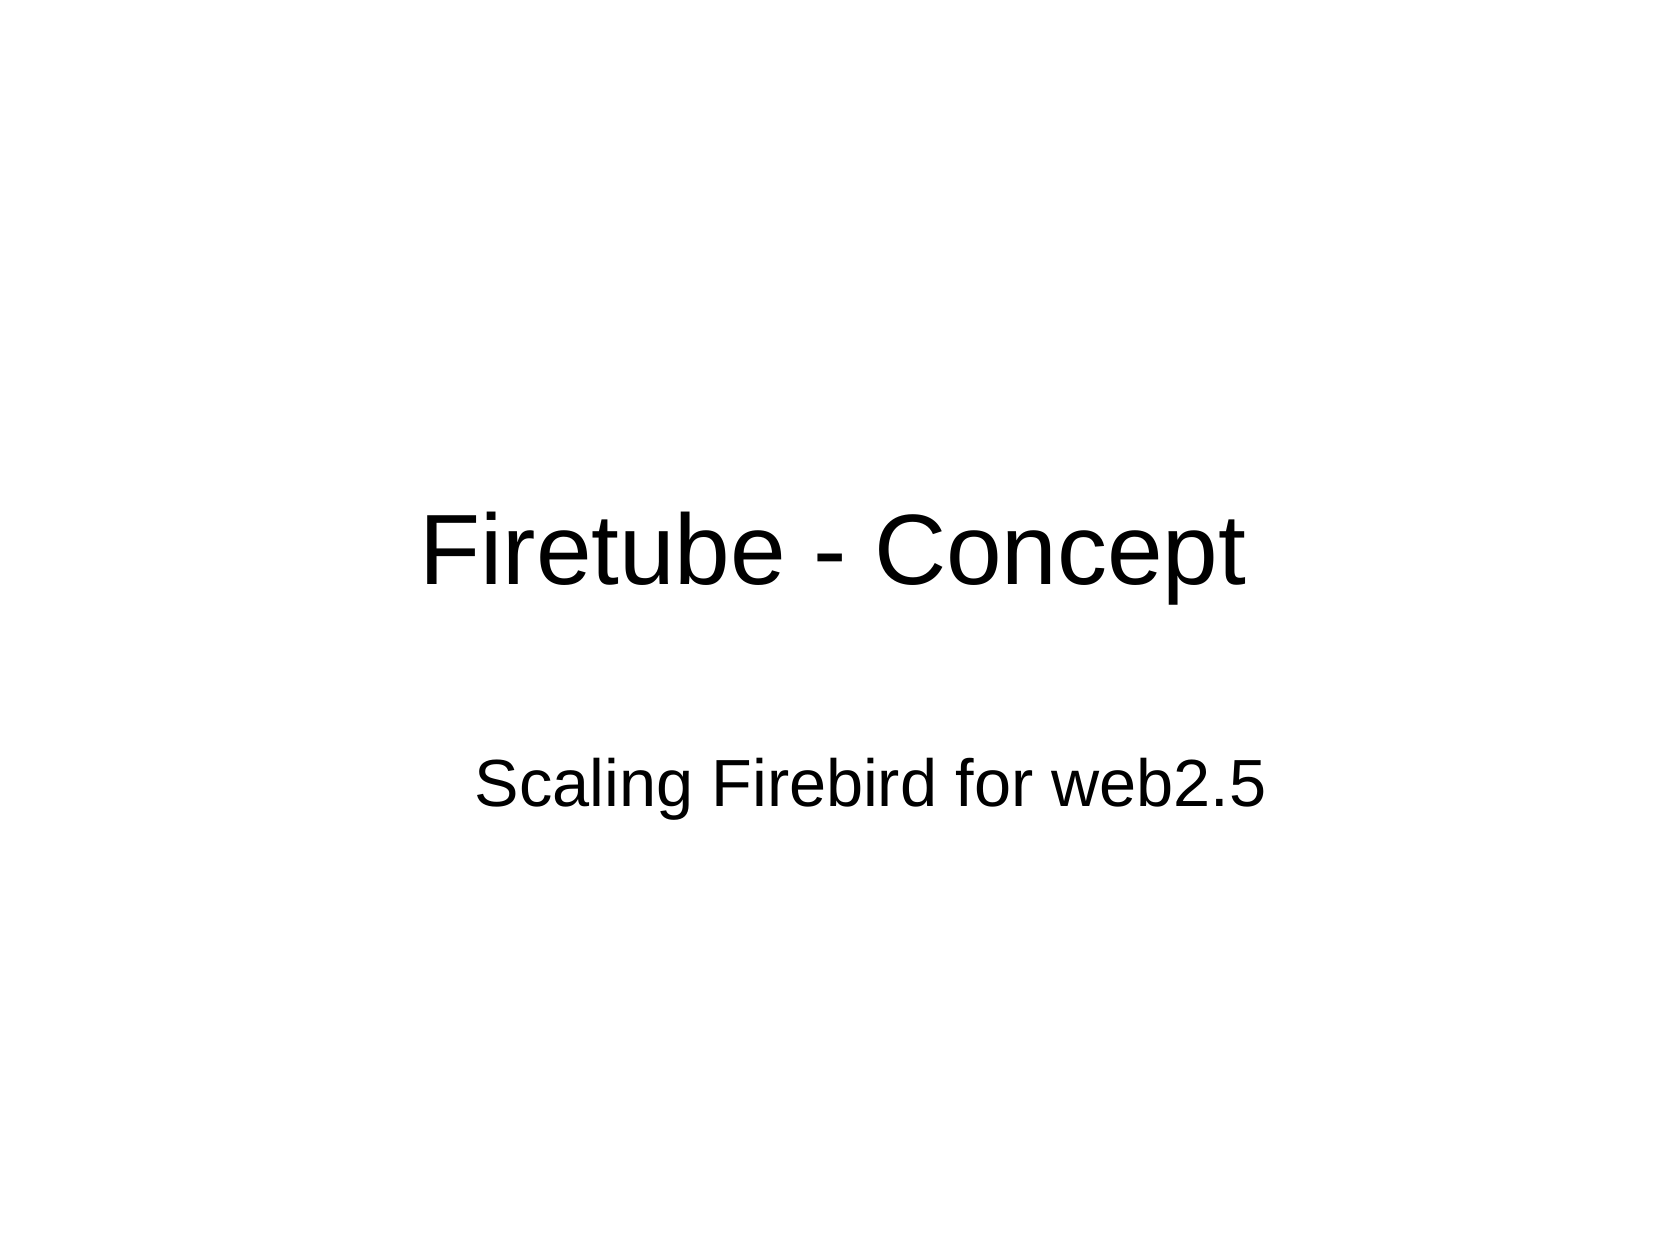

# Firetube - Concept
Scaling Firebird for web2.5